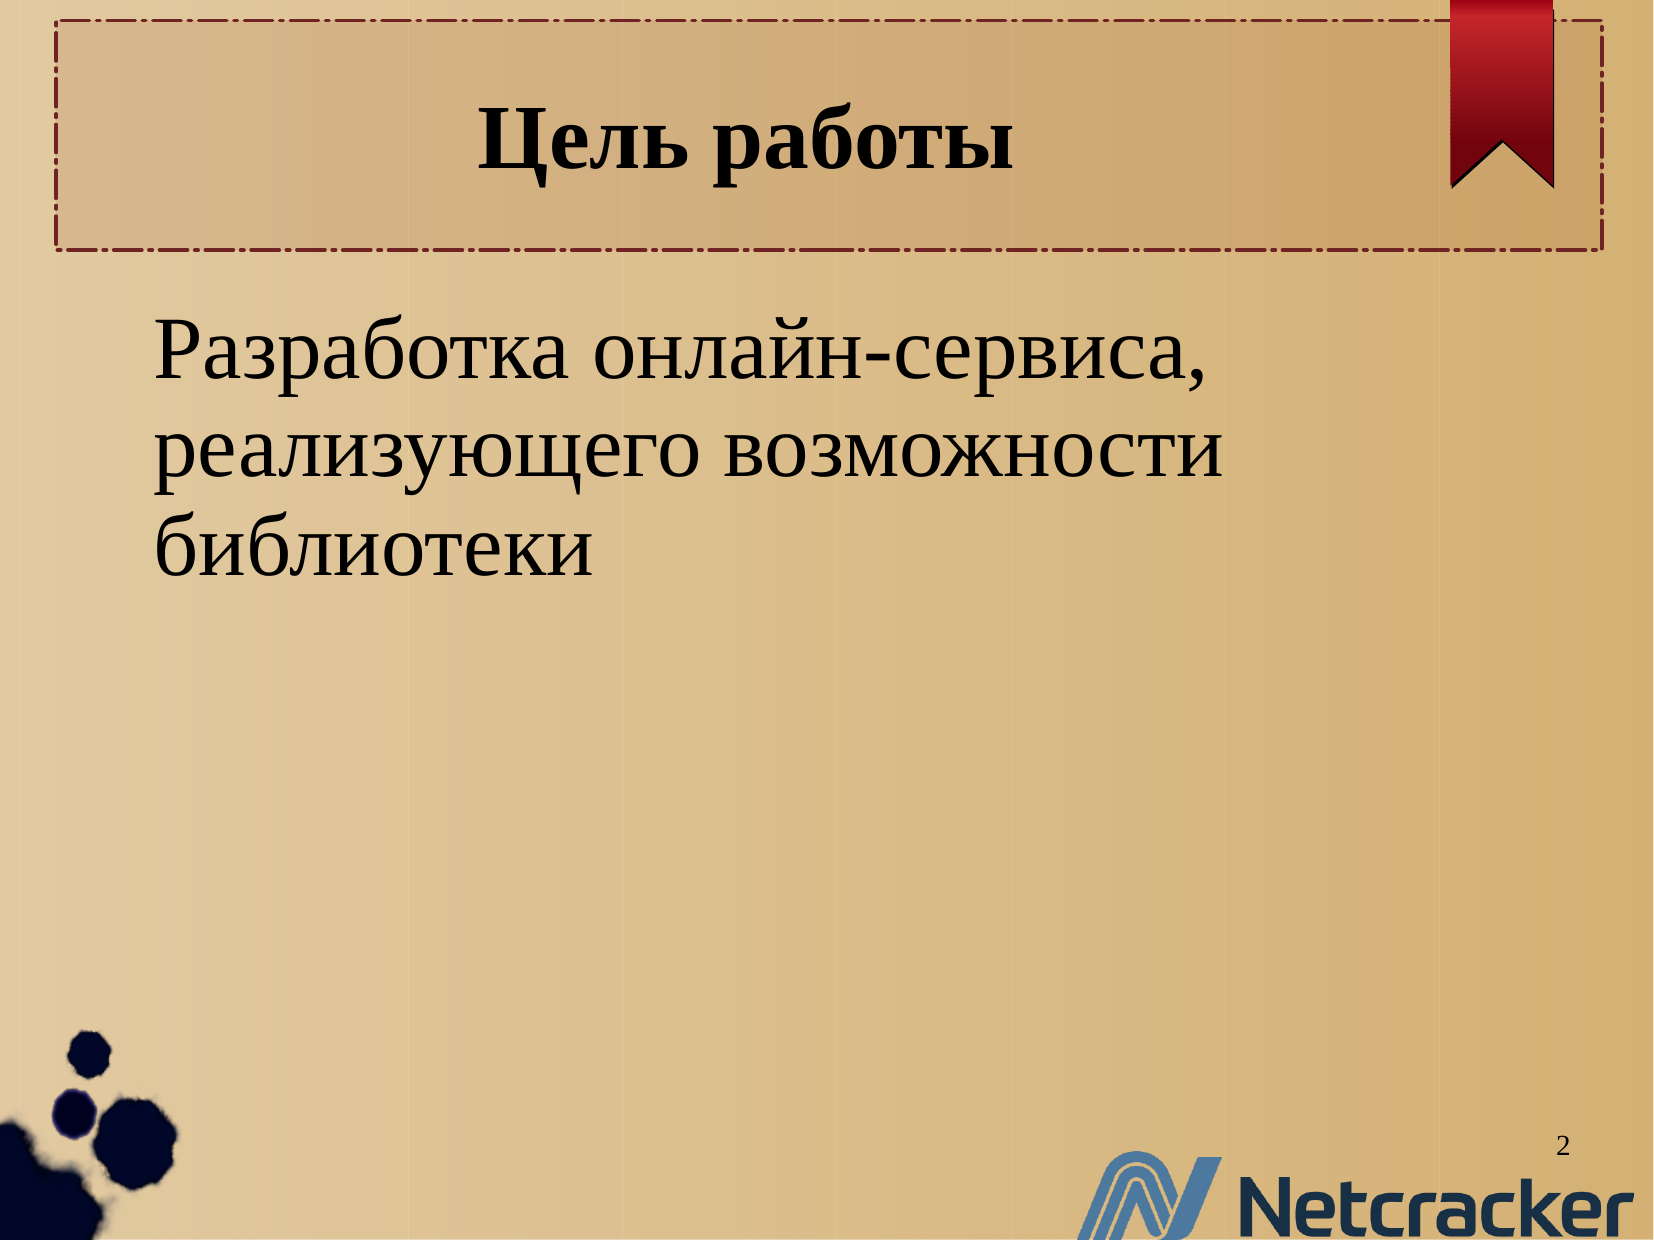

# Цель работы
Разработка онлайн-сервиса, реализующего возможности библиотеки
2